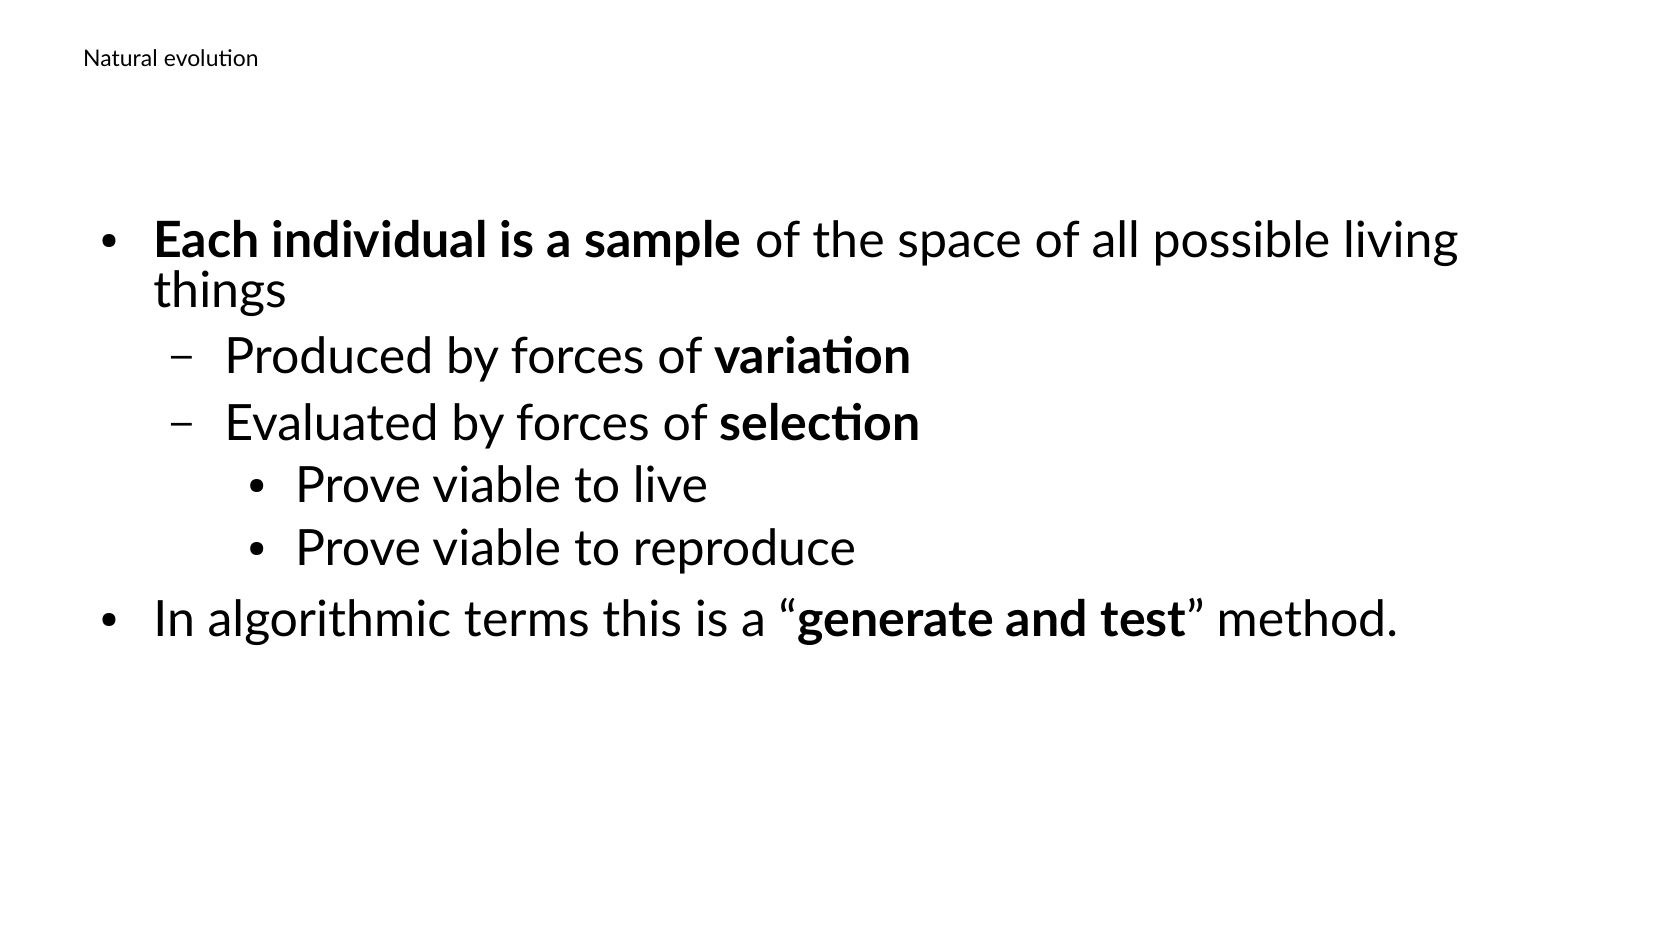

# Natural evolution
Each individual is a sample of the space of all possible living things
Produced by forces of variation
Evaluated by forces of selection
Prove viable to live
Prove viable to reproduce
In algorithmic terms this is a “generate and test” method.